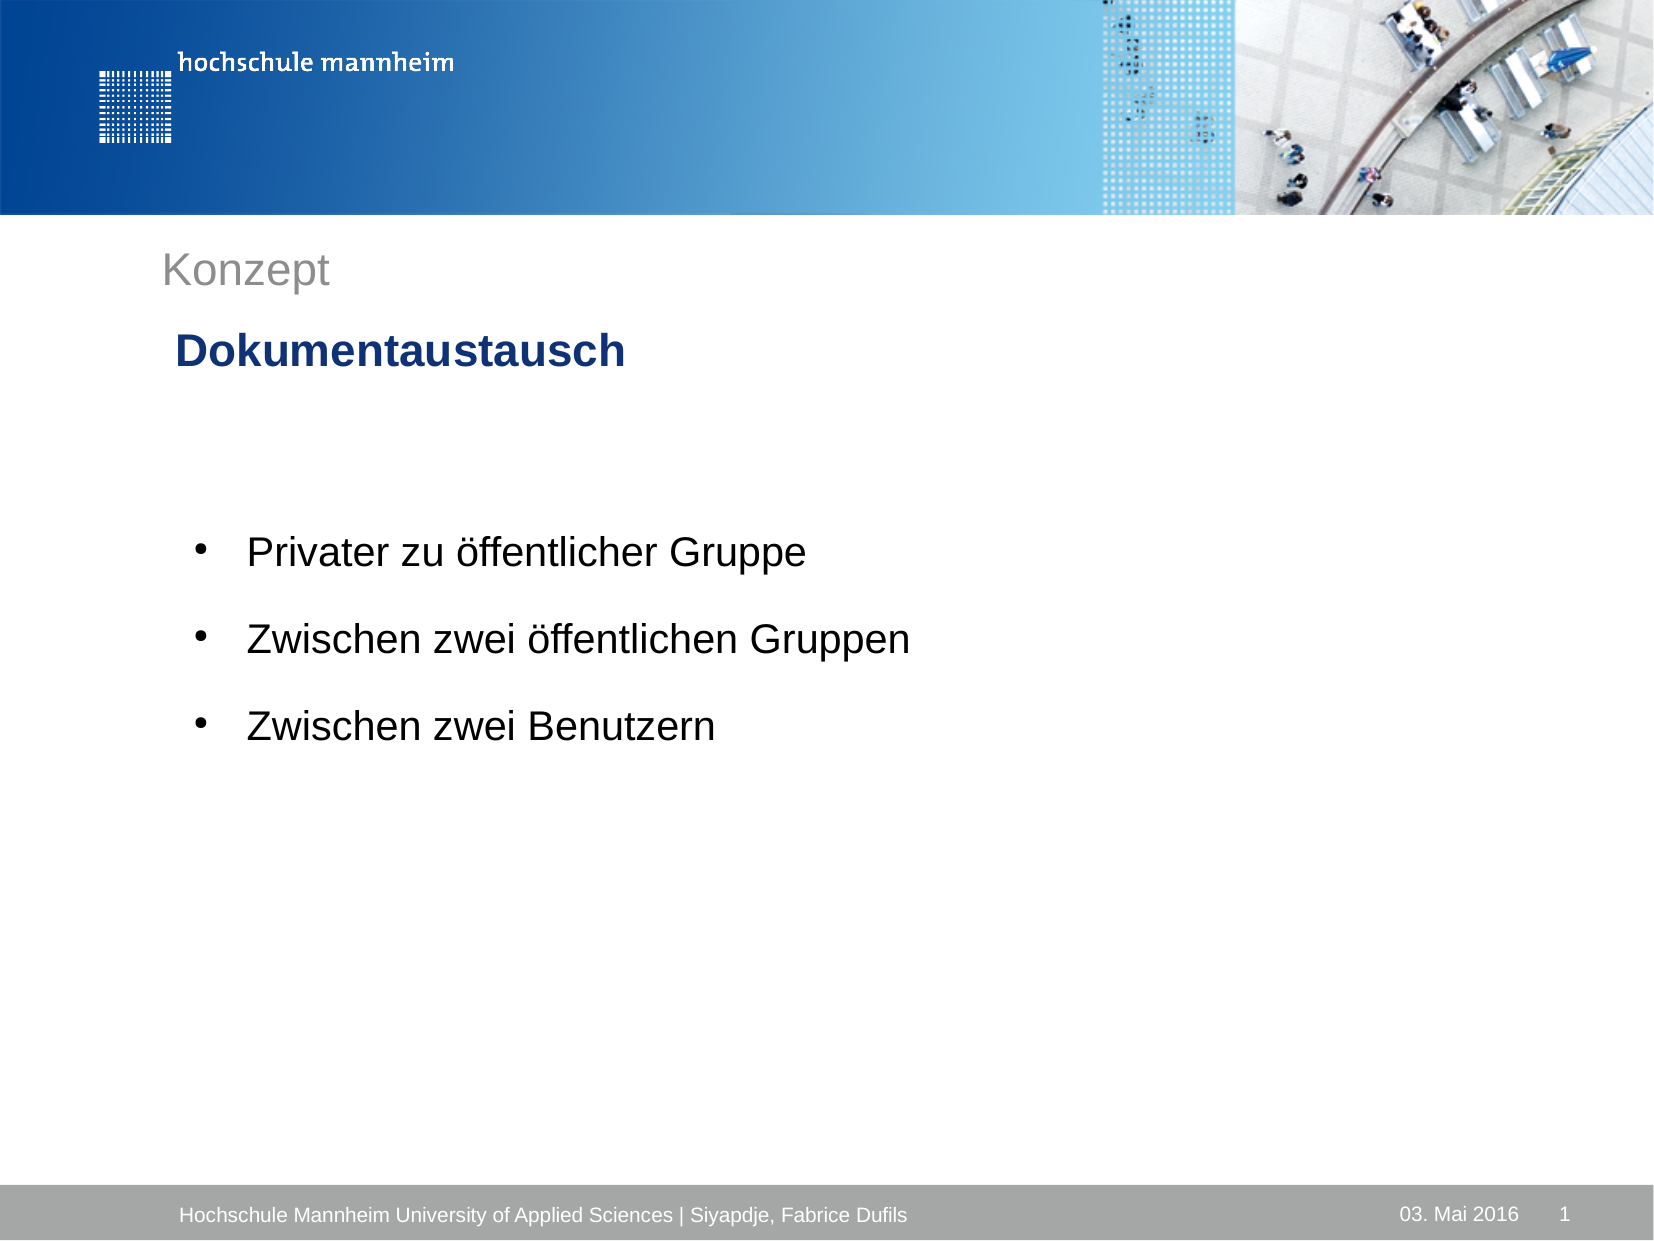

Konzept
# Dokumentaustausch
Privater zu öffentlicher Gruppe
Zwischen zwei öffentlichen Gruppen
Zwischen zwei Benutzern
Hochschule Mannheim University of Applied Sciences | Siyapdje, Fabrice Dufils
03. Mai 2016 1